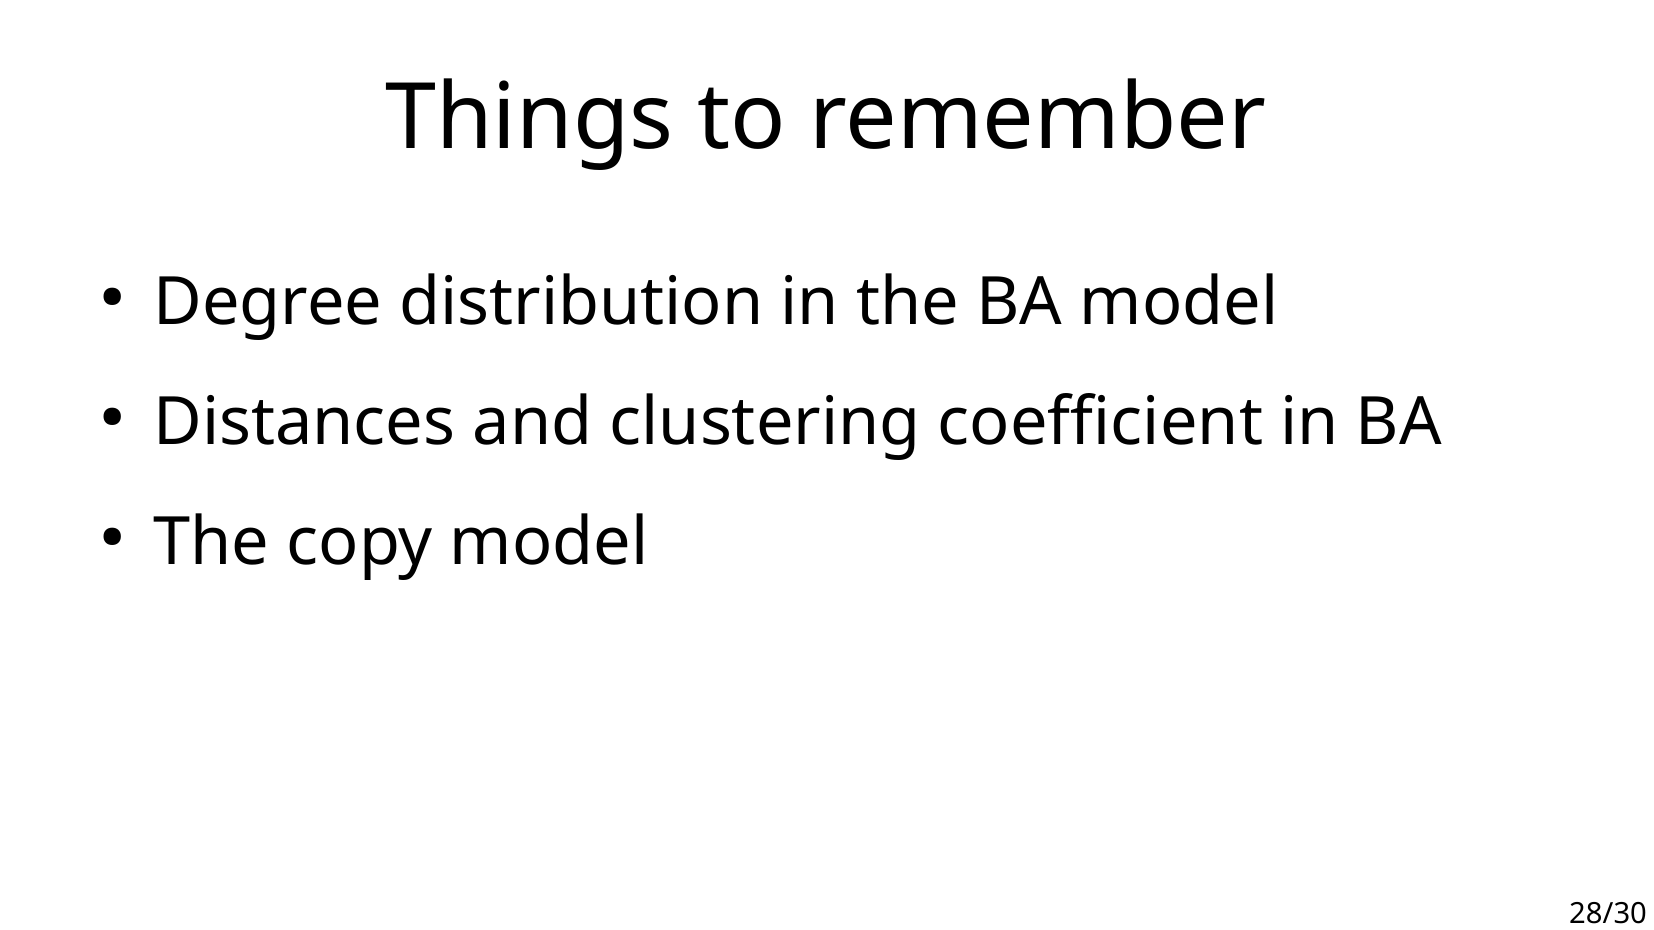

# Things to remember
Degree distribution in the BA model
Distances and clustering coefficient in BA
The copy model
28